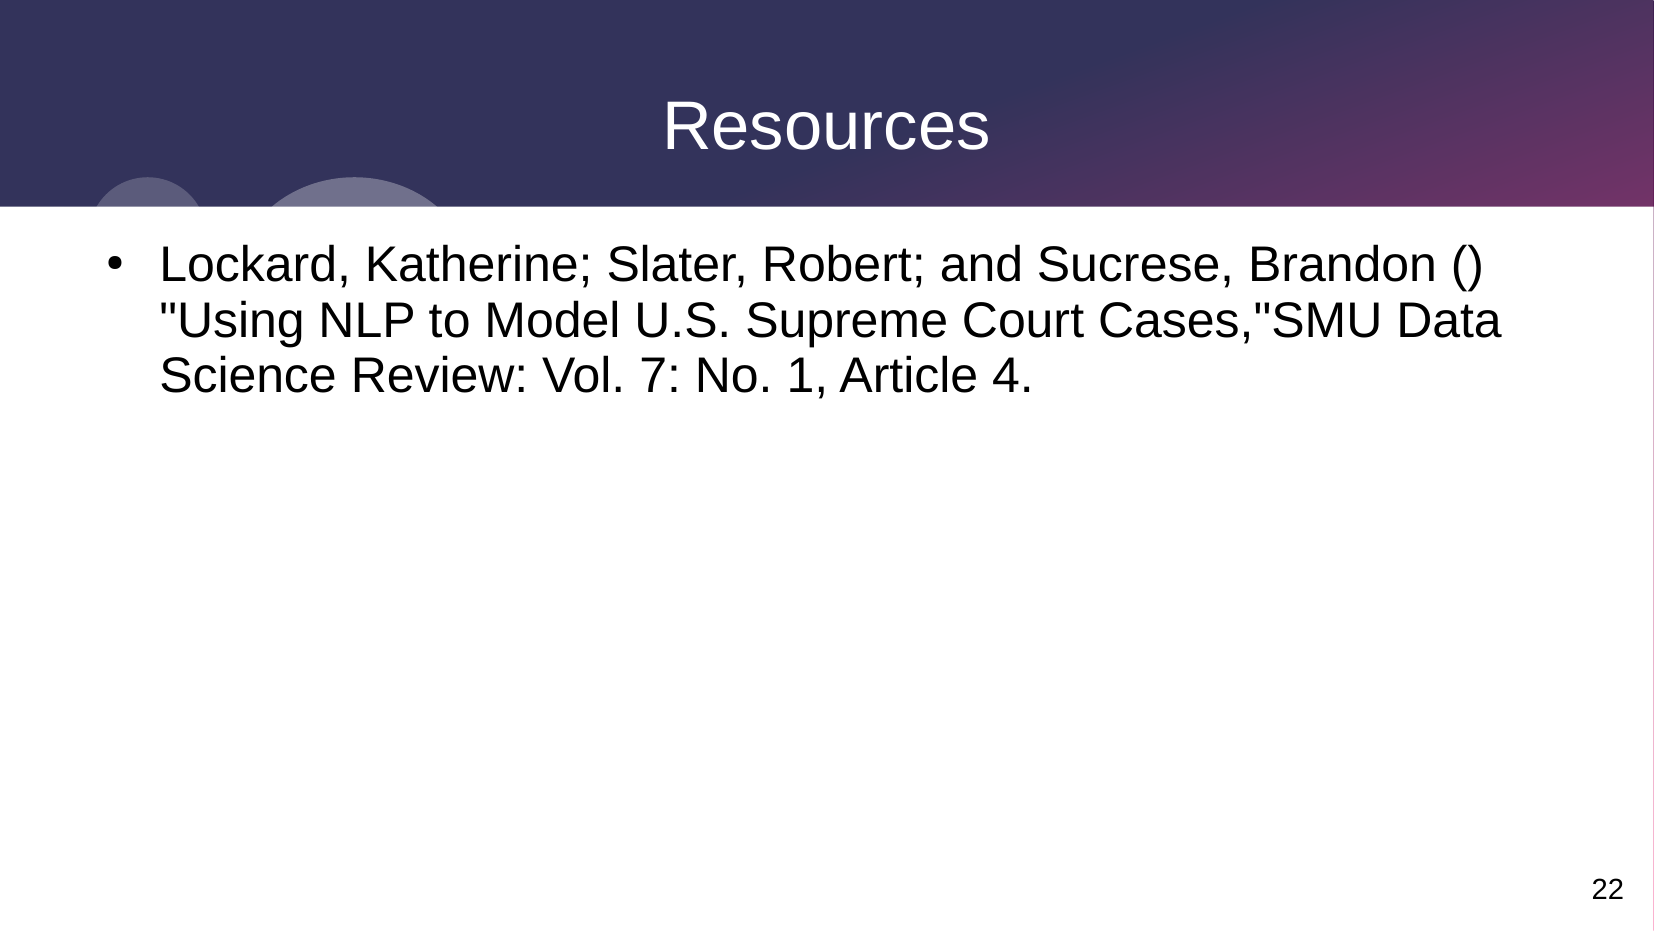

# Resources
Lockard, Katherine; Slater, Robert; and Sucrese, Brandon () "Using NLP to Model U.S. Supreme Court Cases,"SMU Data Science Review: Vol. 7: No. 1, Article 4.